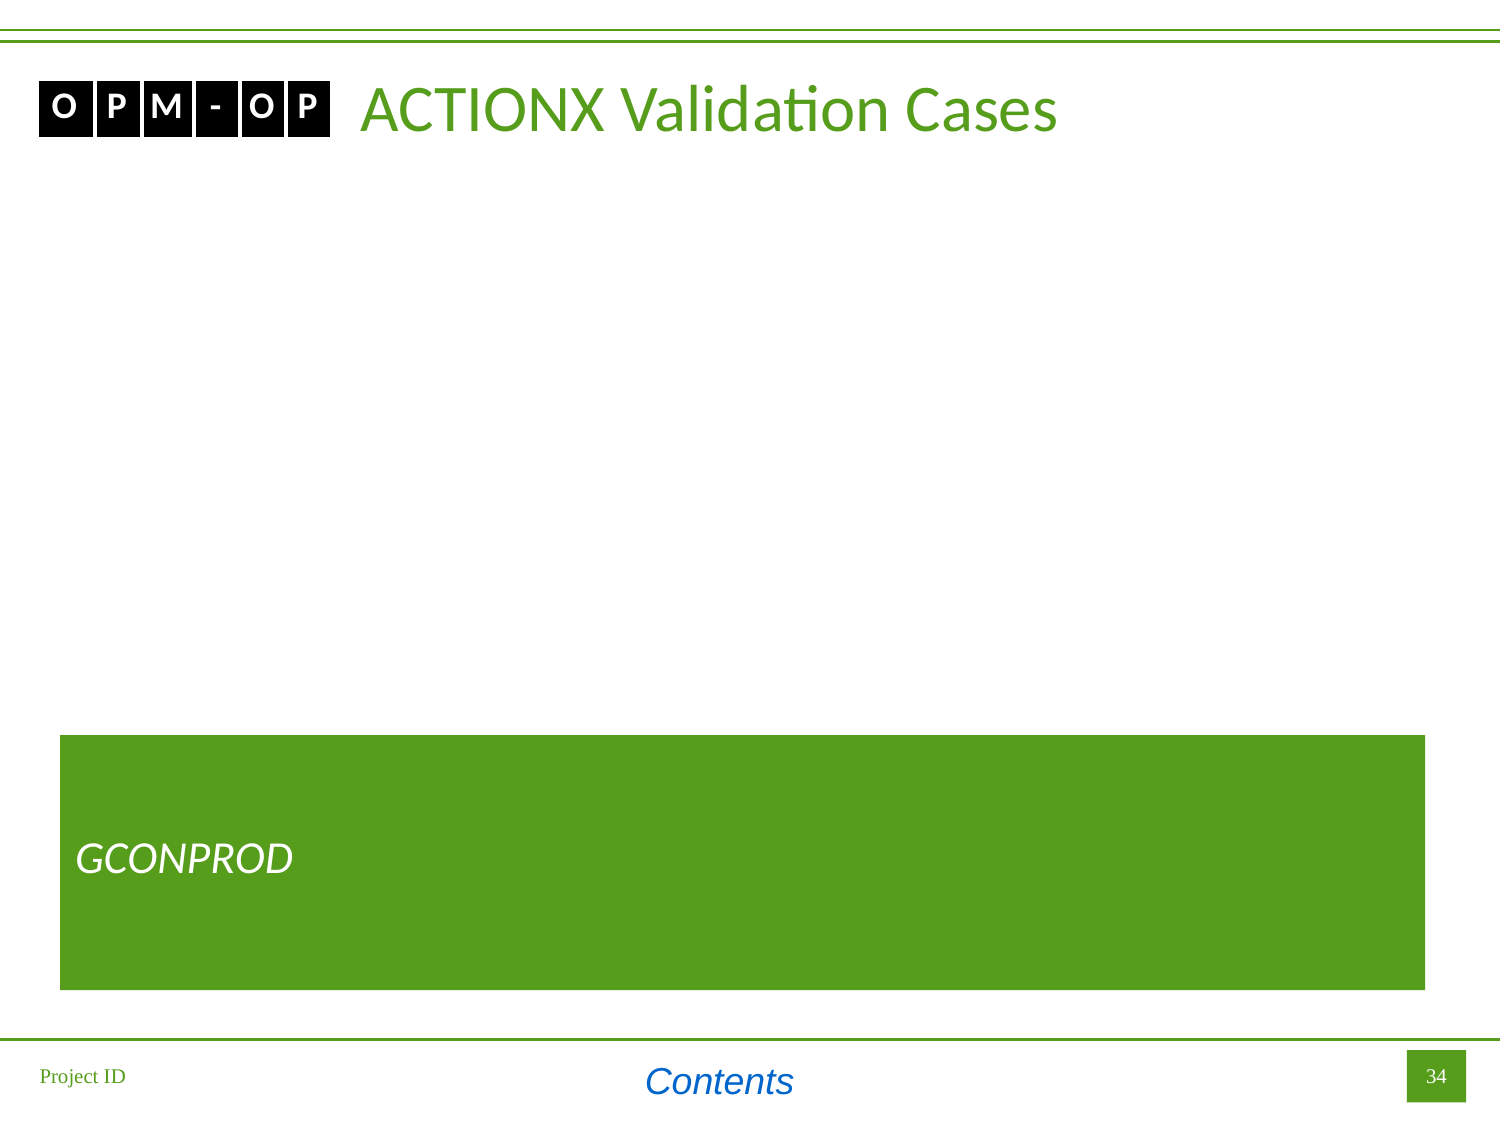

# ACTIONX Validation Cases
GcONPROD
Project ID
34